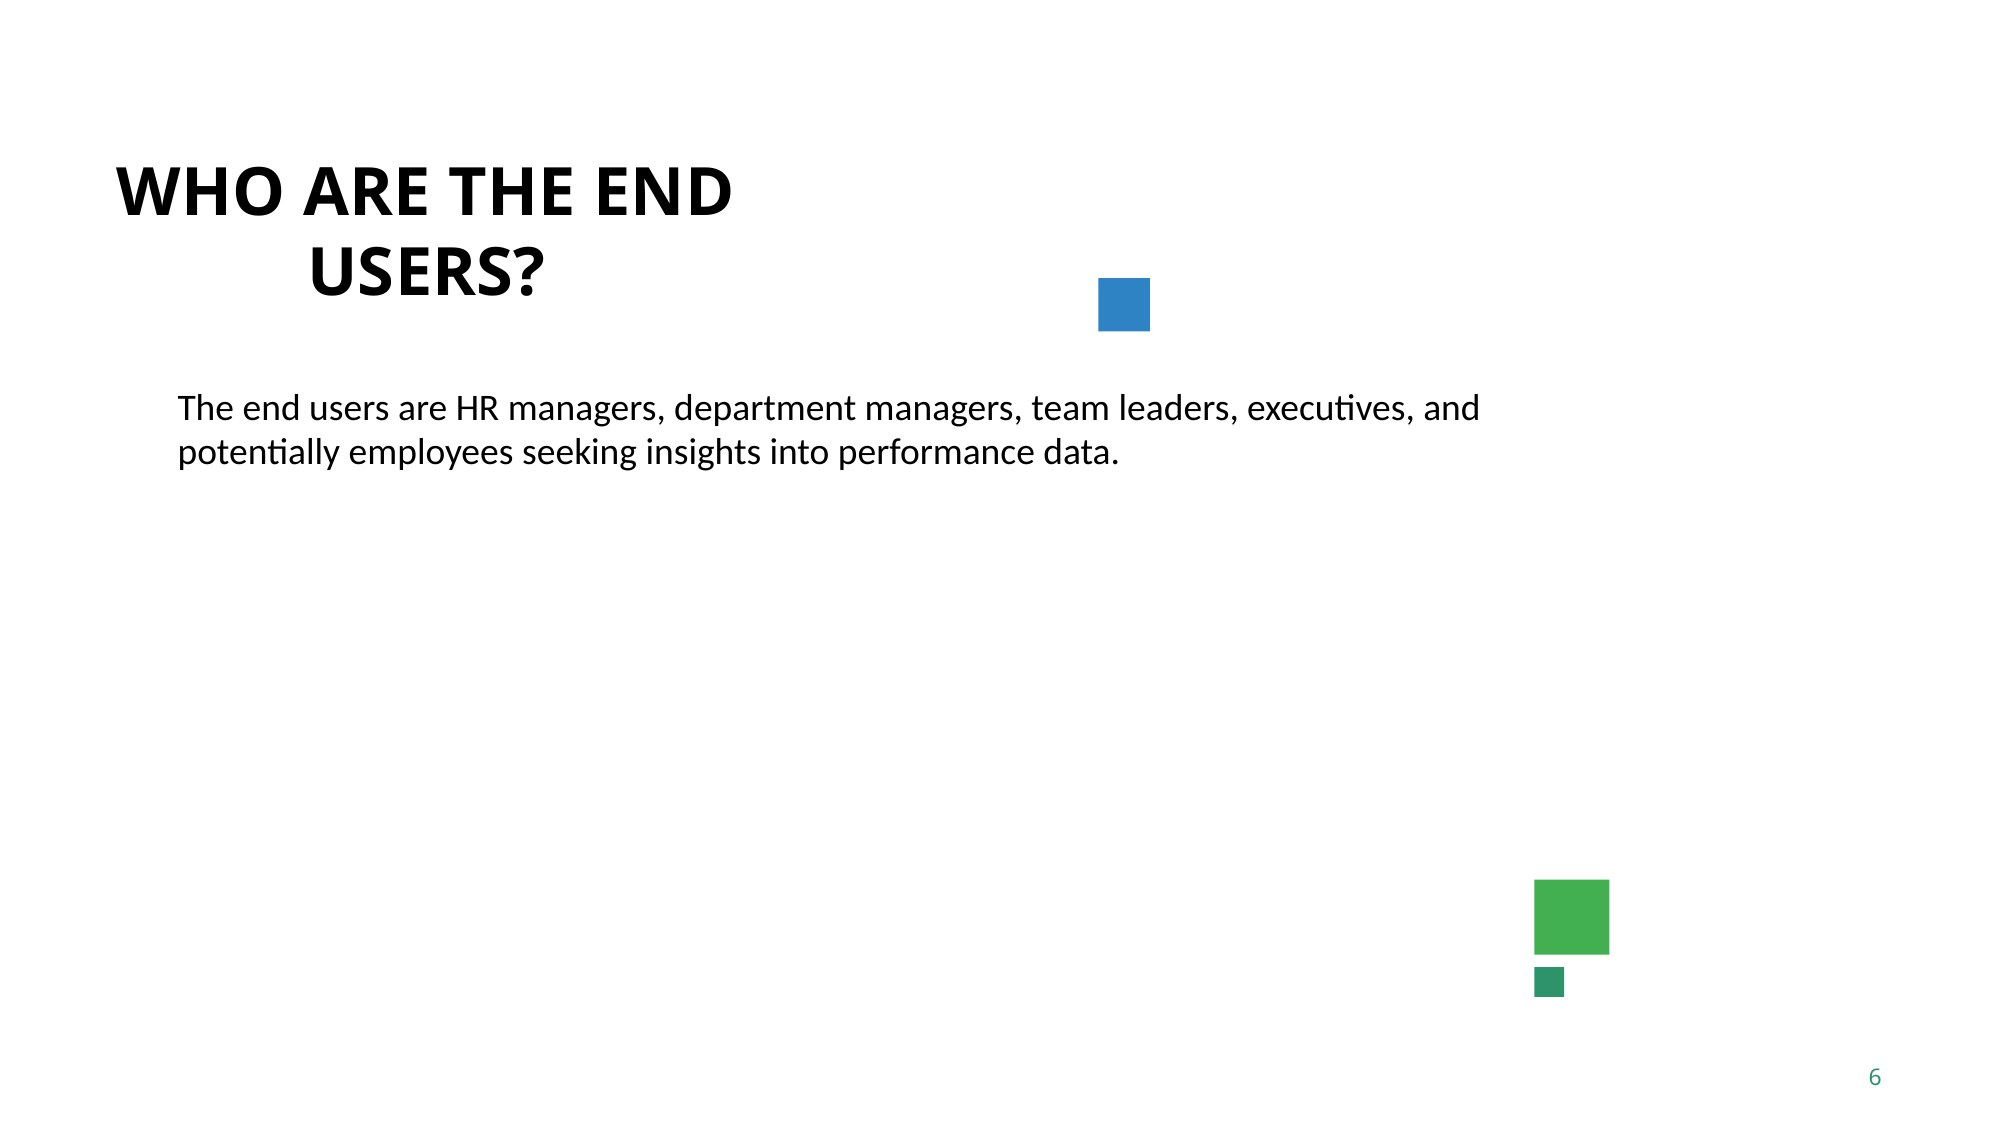

# WHO ARE THE END USERS?
The end users are HR managers, department managers, team leaders, executives, and potentially employees seeking insights into performance data.